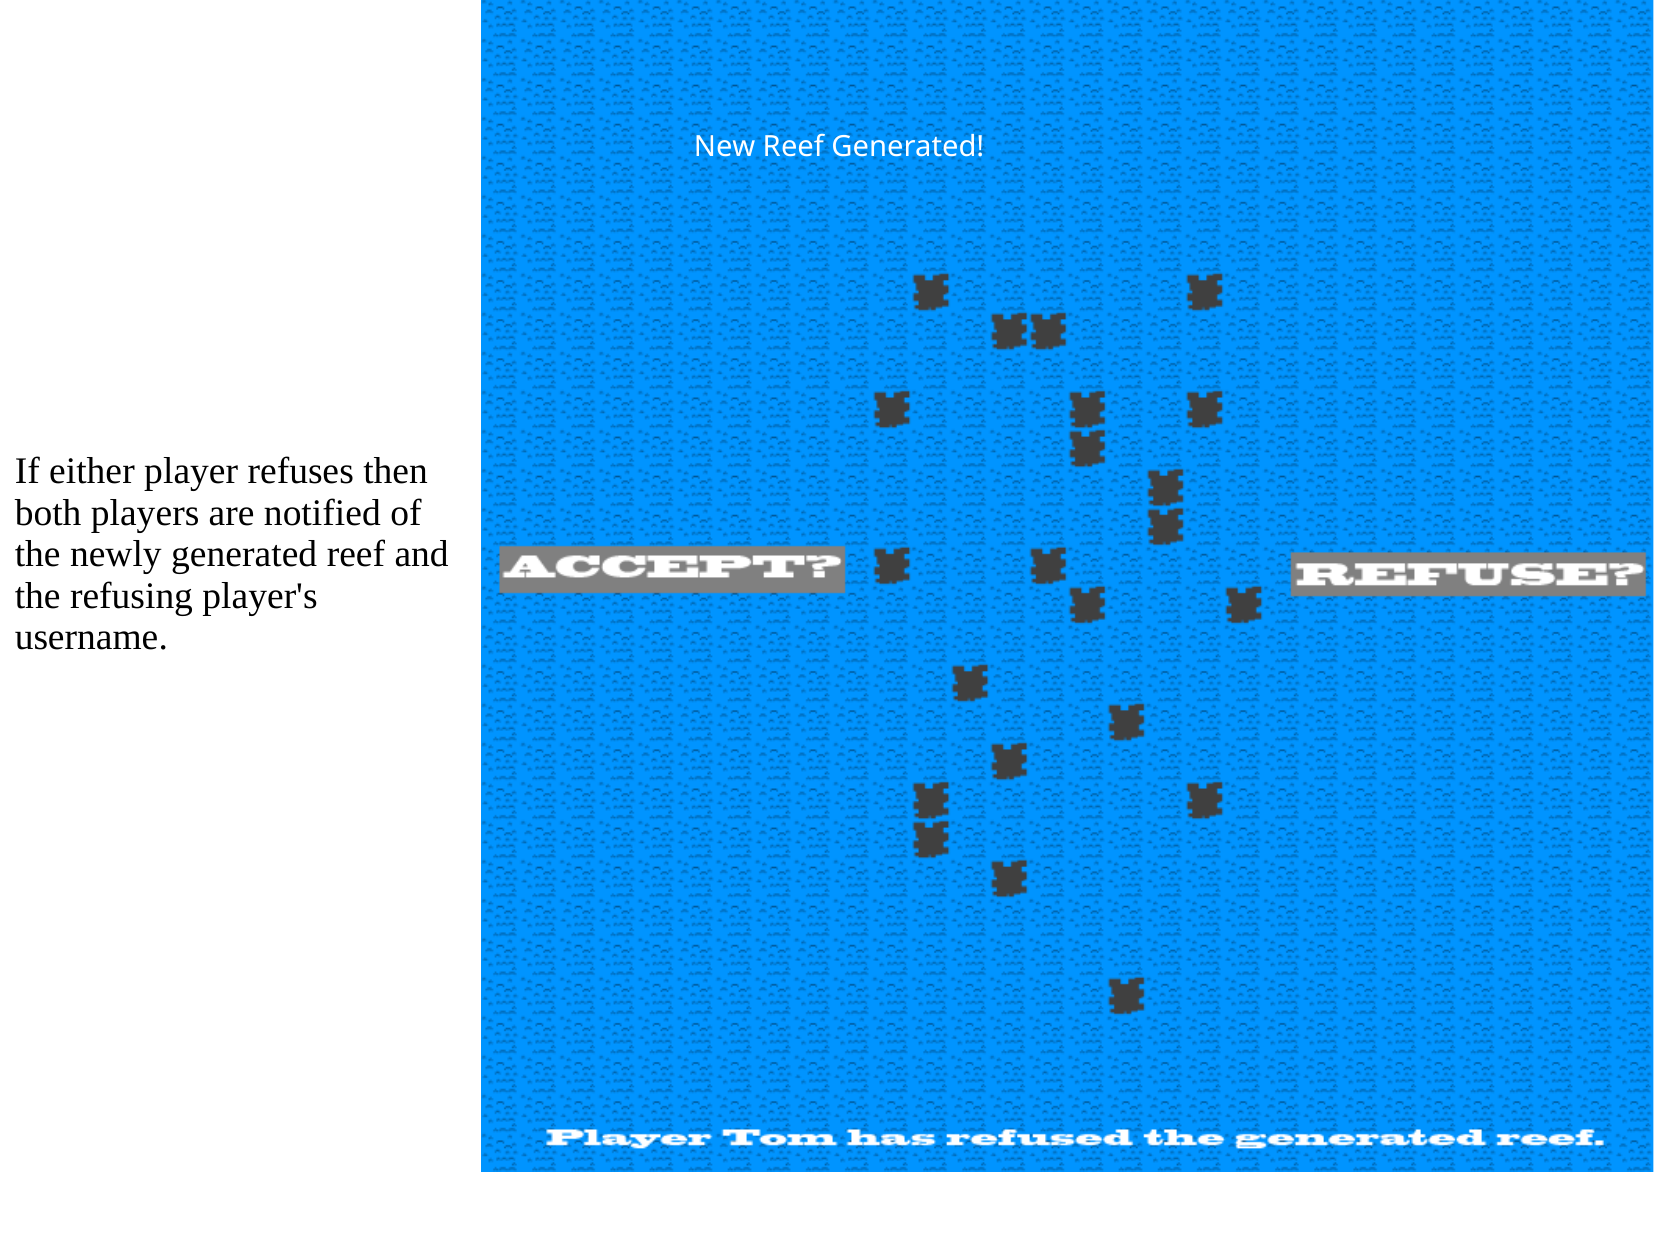

New Reef Generated!
If either player refuses then both players are notified of the newly generated reef and the refusing player's username.